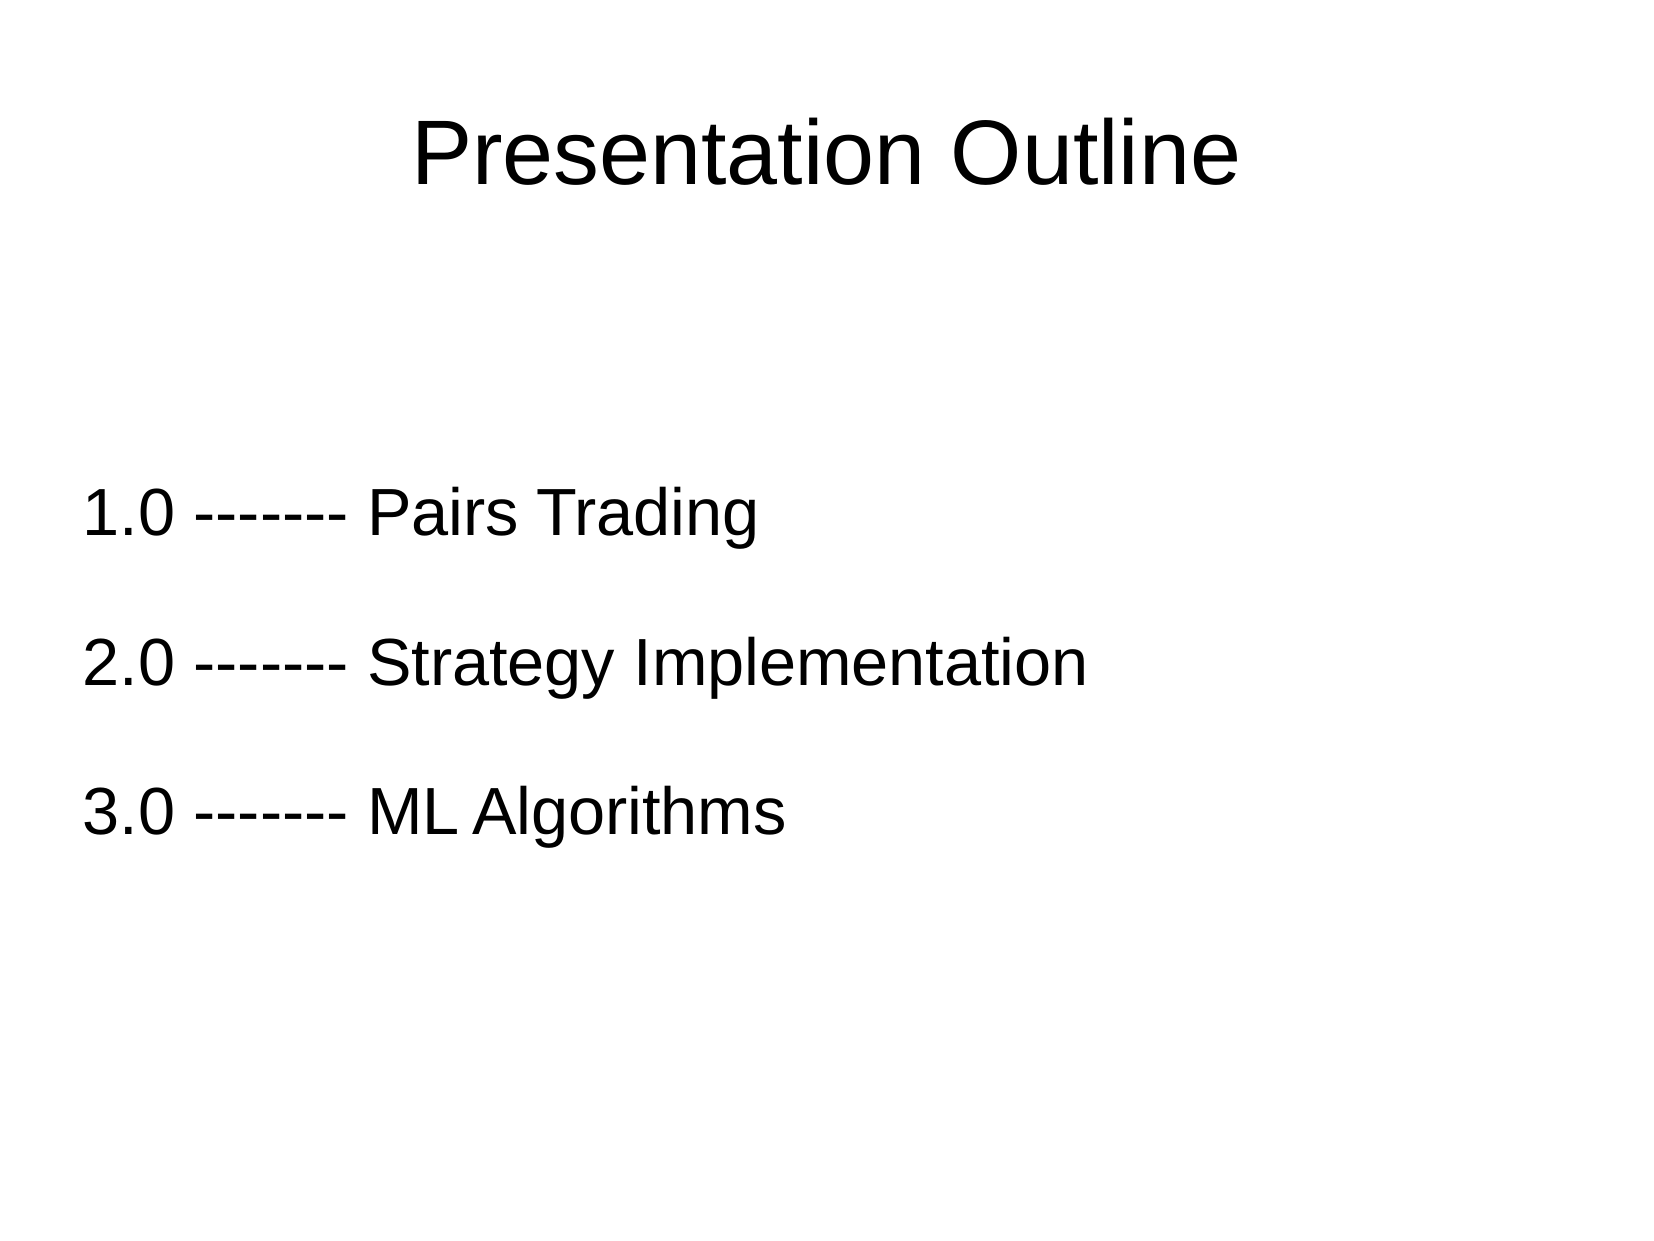

Presentation Outline
# 1.0 ------- Pairs Trading
2.0 ------- Strategy Implementation
3.0 ------- ML Algorithms